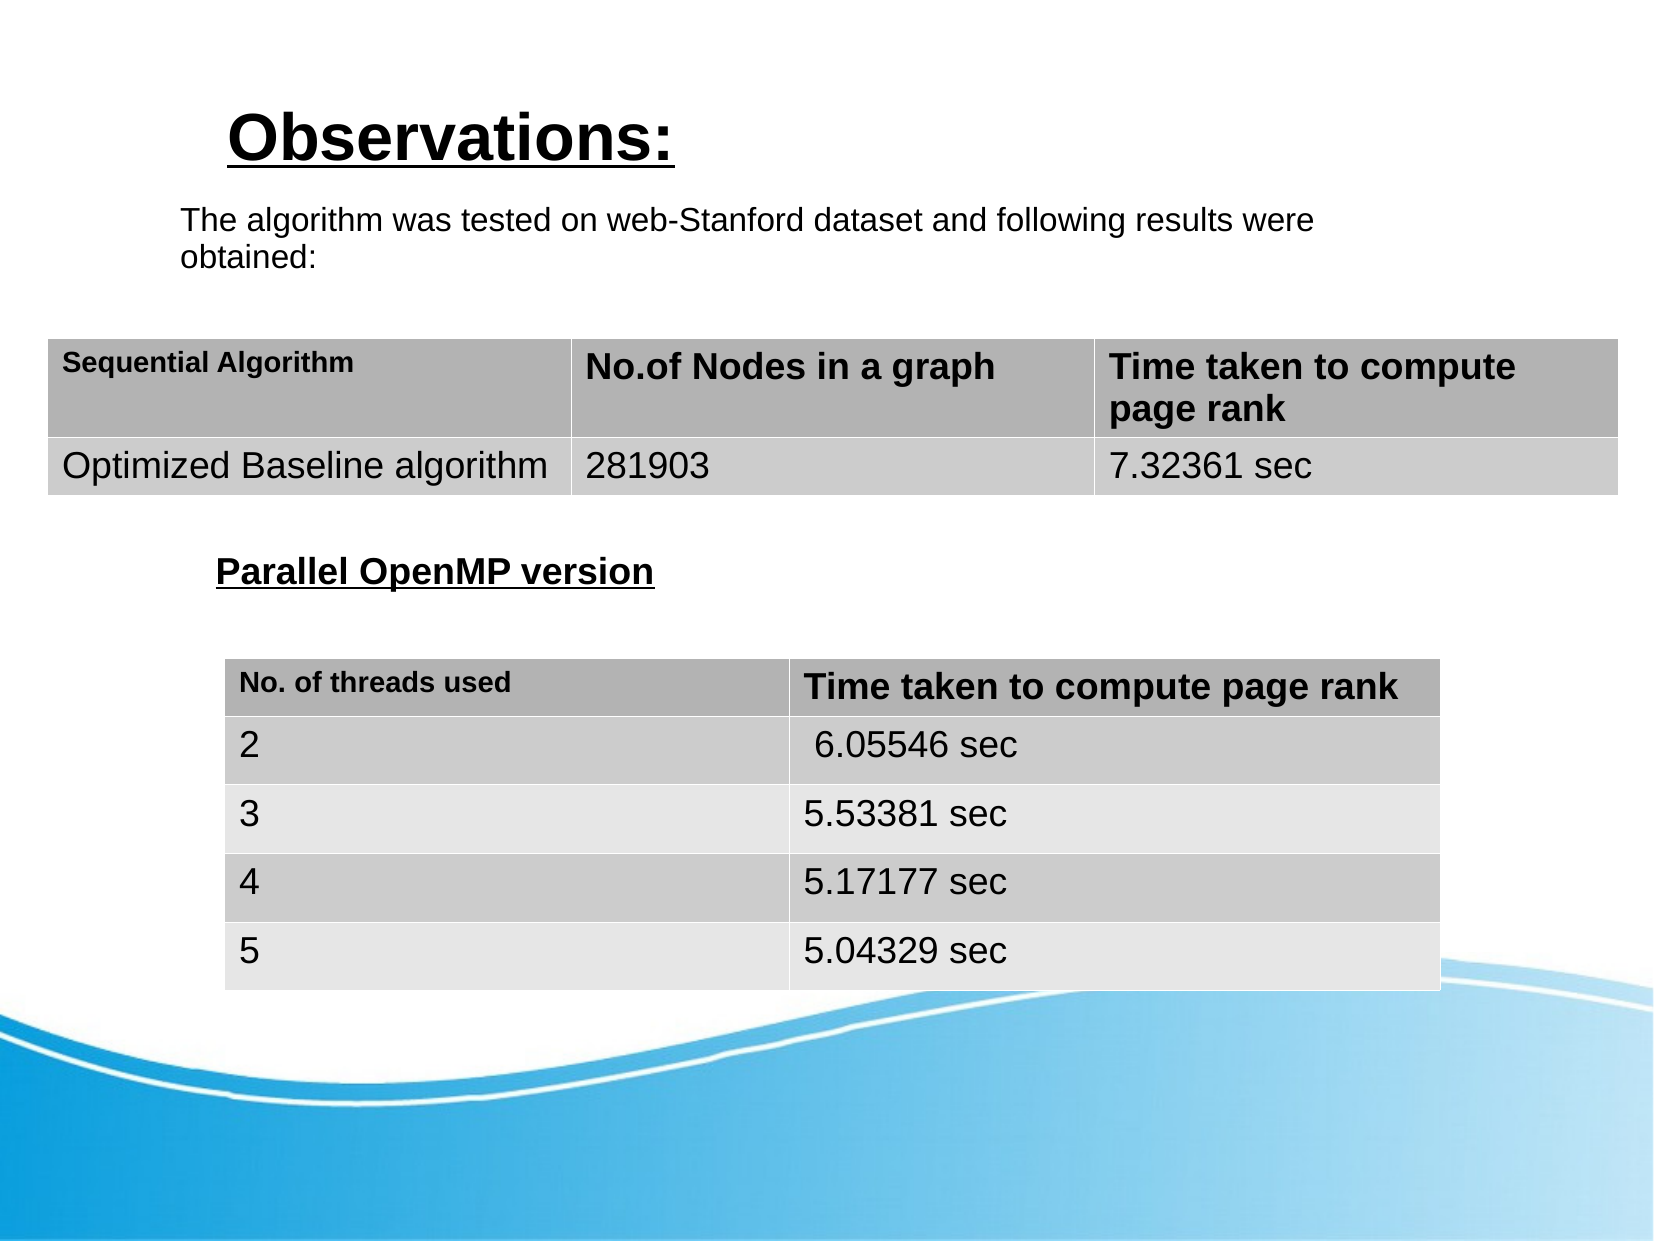

Observations:
The algorithm was tested on web-Stanford dataset and following results were obtained:
| Sequential Algorithm | No.of Nodes in a graph | Time taken to compute page rank |
| --- | --- | --- |
| Optimized Baseline algorithm | 281903 | 7.32361 sec |
Parallel OpenMP version
| No. of threads used | Time taken to compute page rank |
| --- | --- |
| 2 | 6.05546 sec |
| 3 | 5.53381 sec |
| 4 | 5.17177 sec |
| 5 | 5.04329 sec |